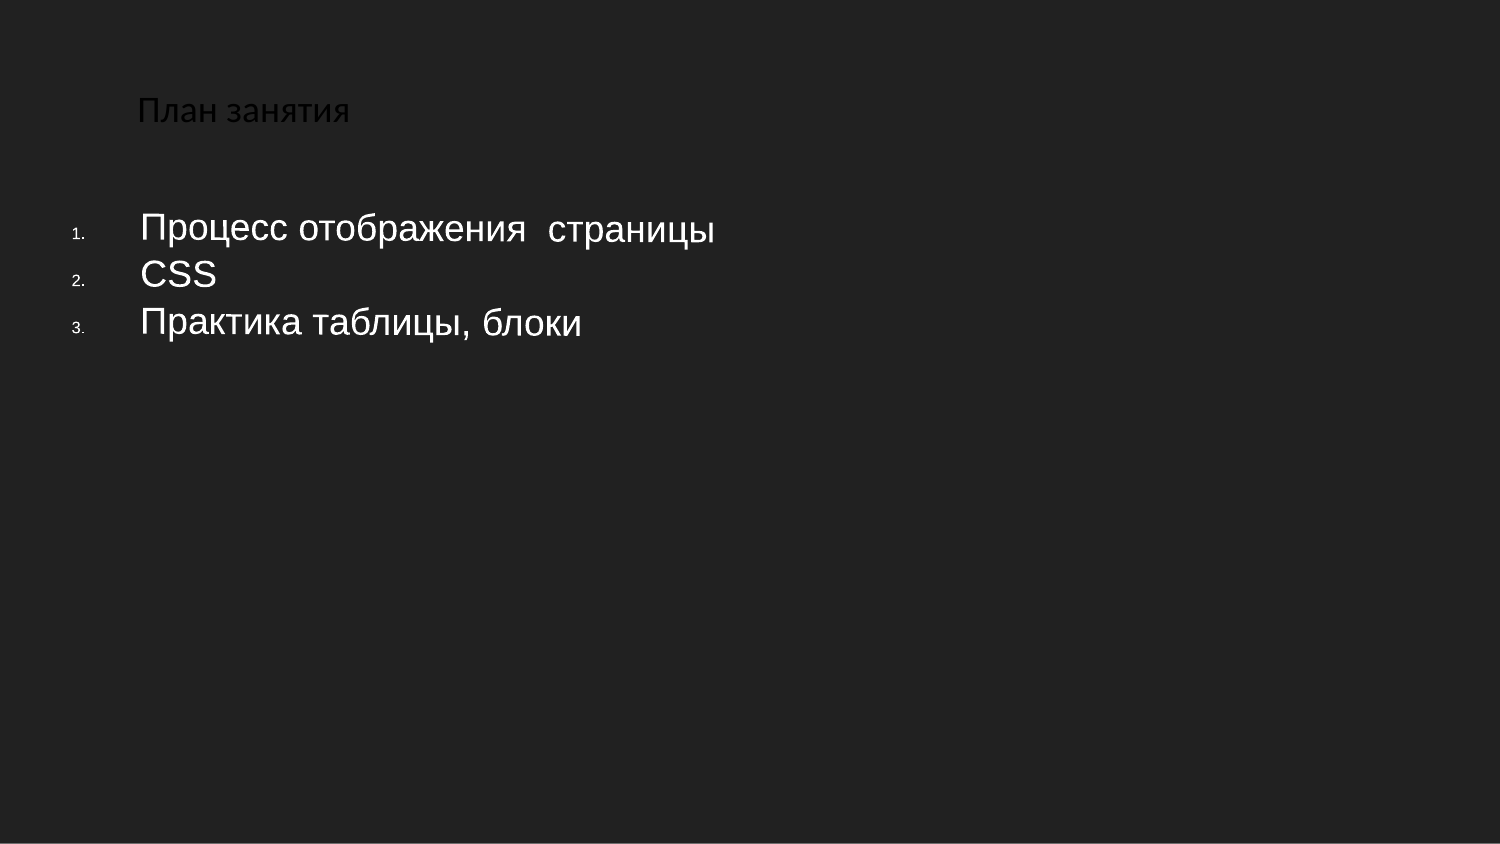

# План занятия
Процесс отображения страницы
CSS
Практика таблицы, блоки